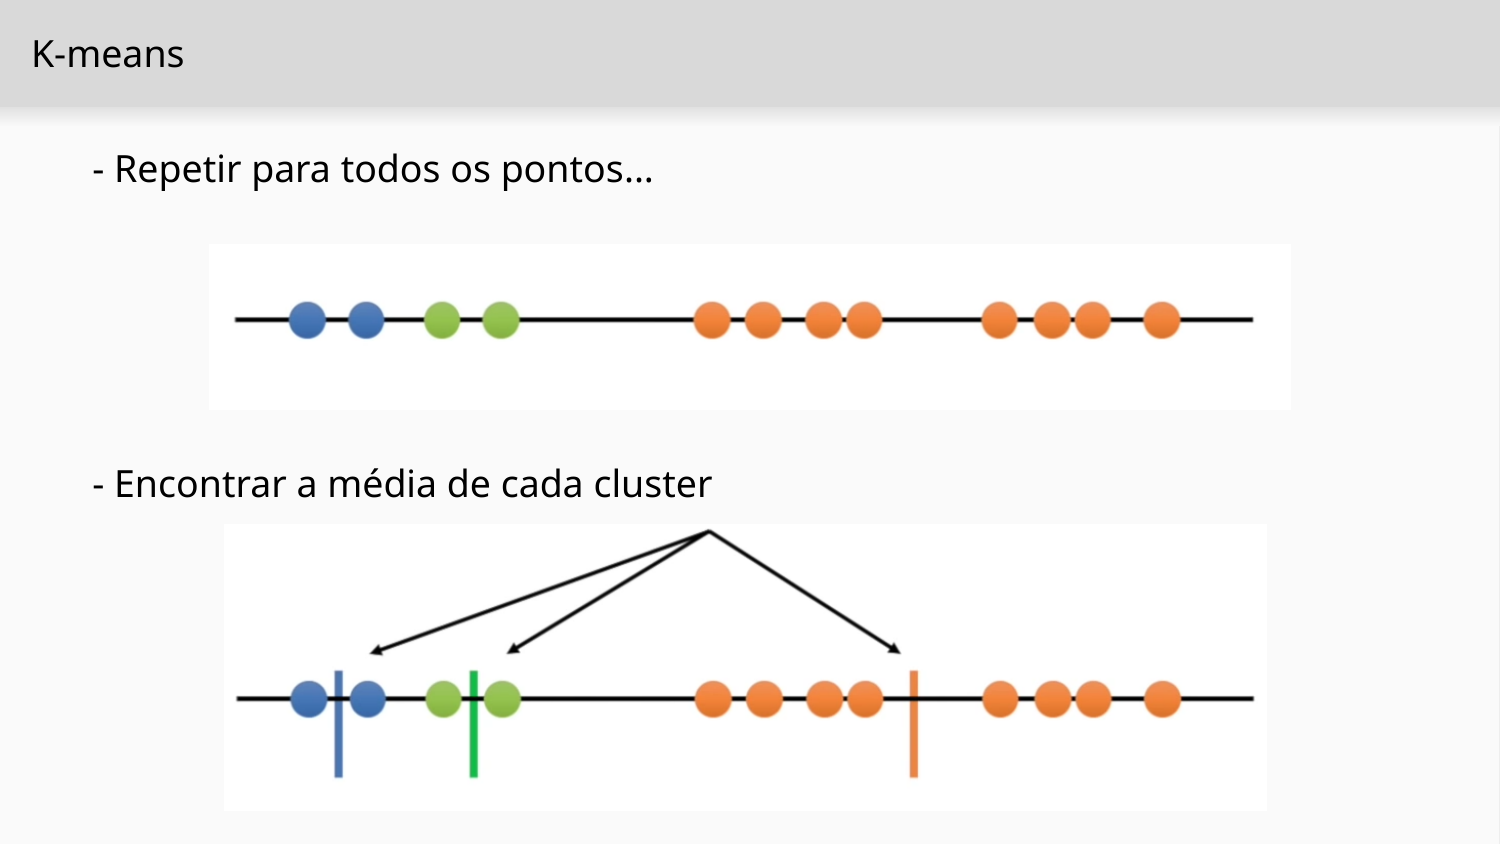

# K-means
- Repetir para todos os pontos...
- Encontrar a média de cada cluster